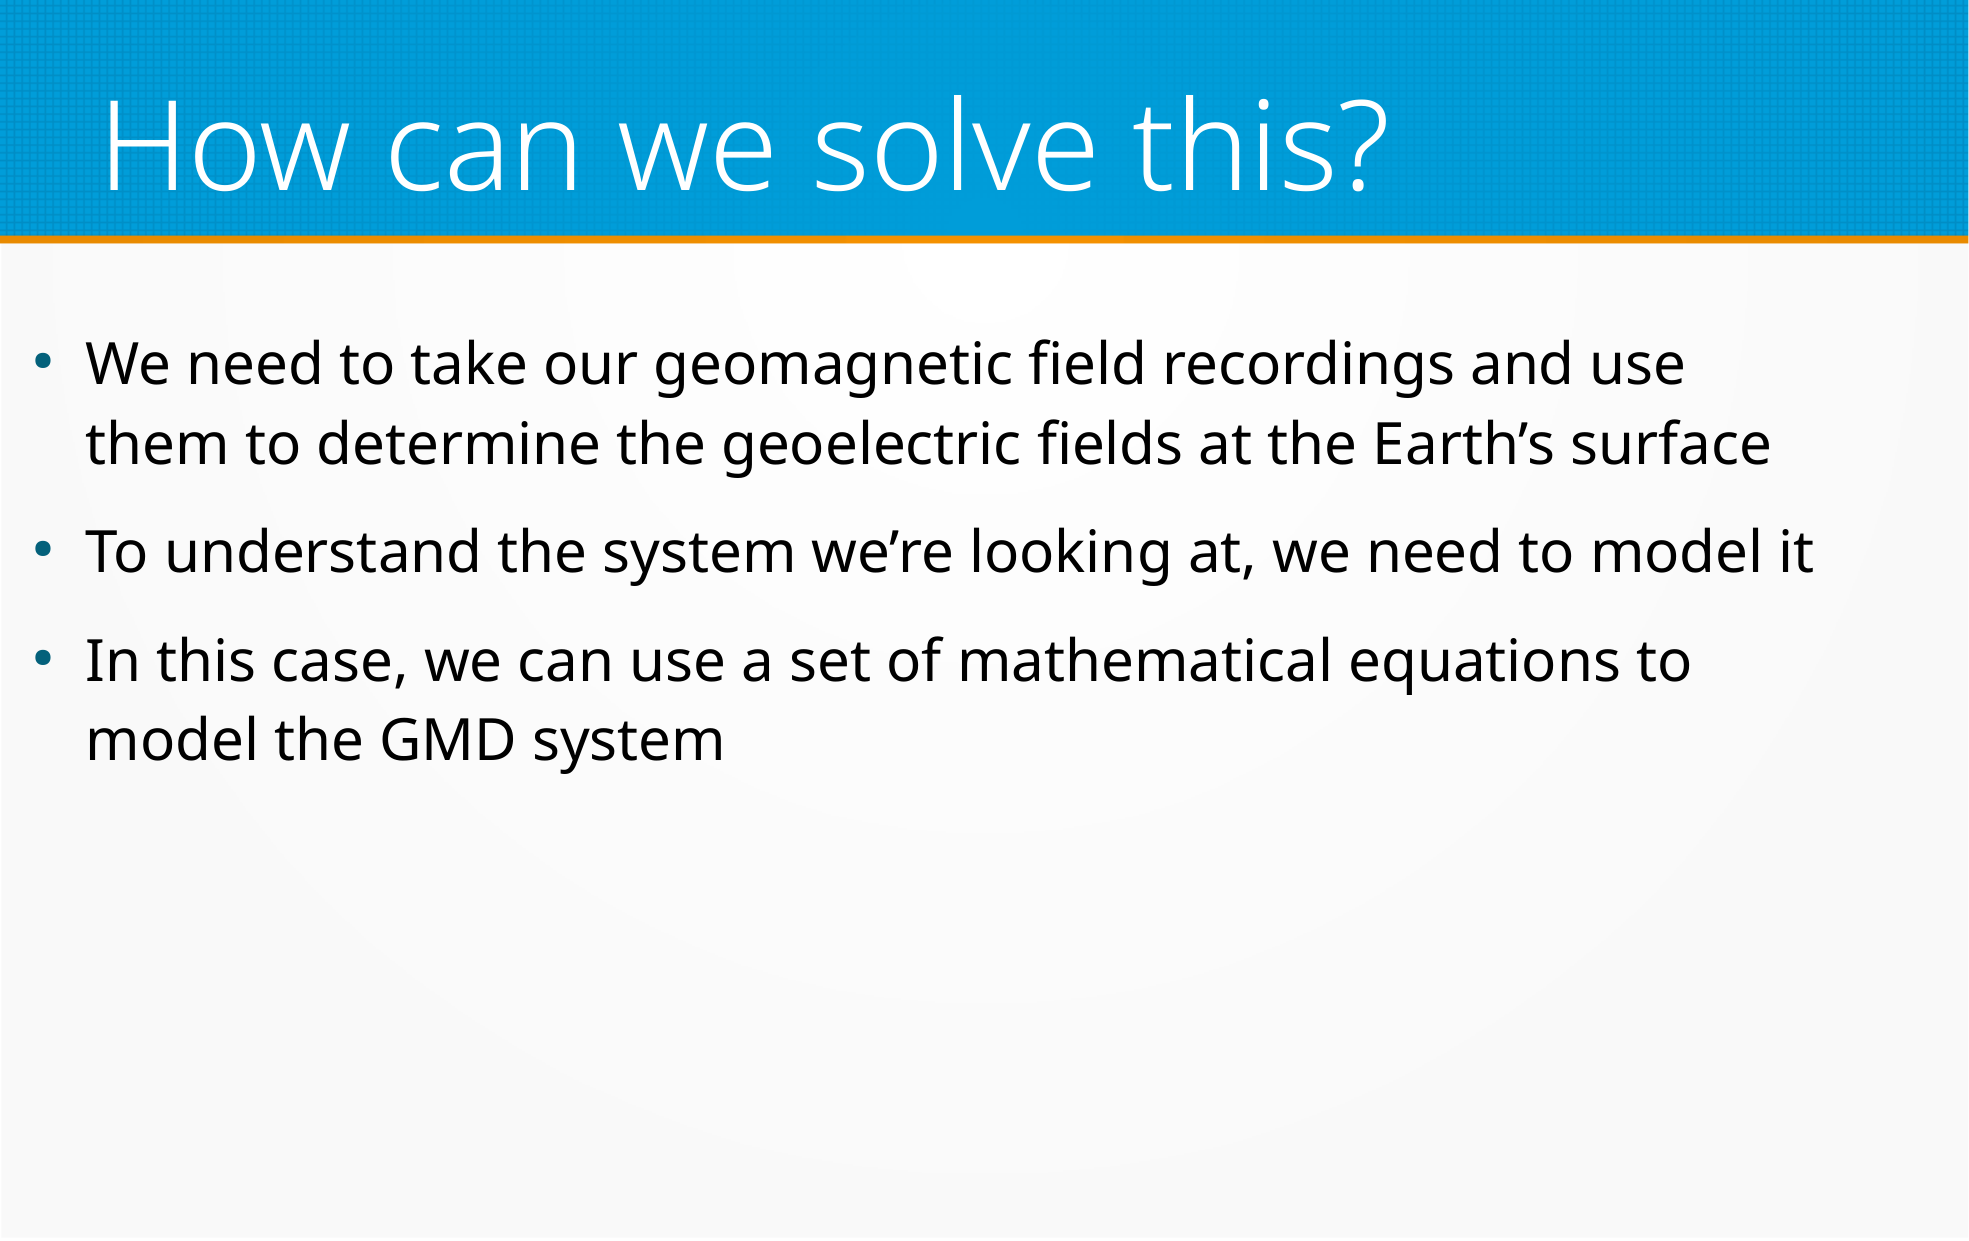

# How can we solve this?
We need to take our geomagnetic field recordings and use them to determine the geoelectric fields at the Earth’s surface
To understand the system we’re looking at, we need to model it
In this case, we can use a set of mathematical equations to model the GMD system